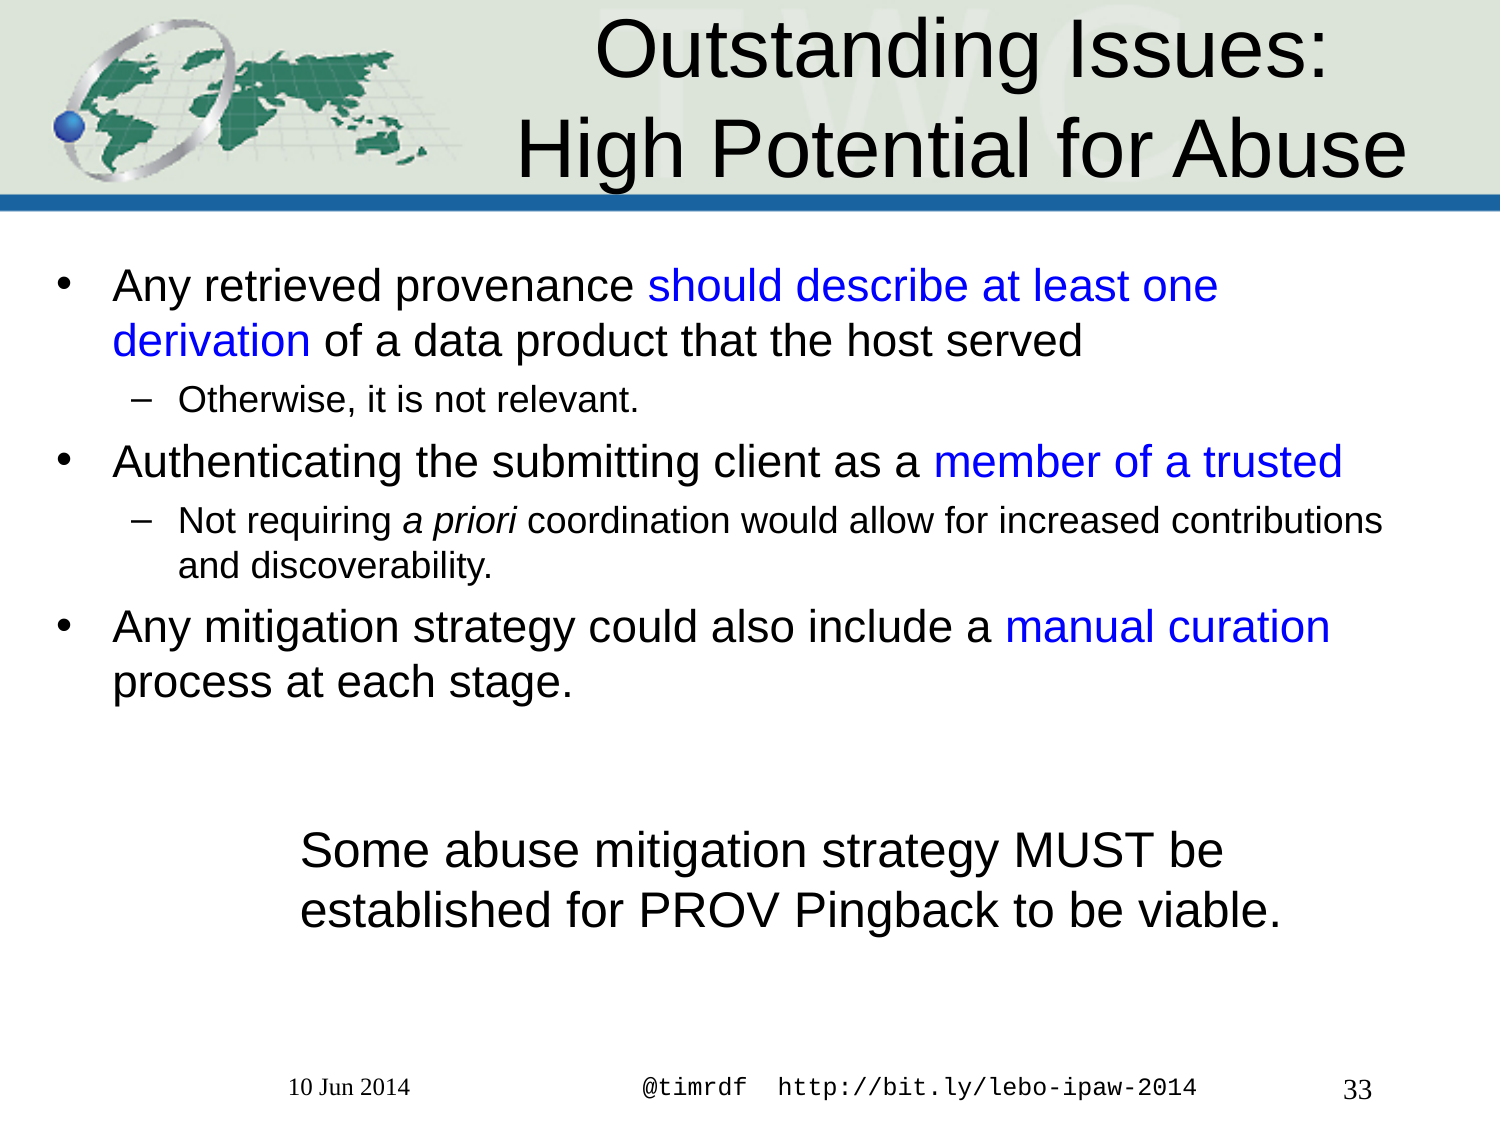

# Outstanding Issues: High Potential for Abuse
Any retrieved provenance should describe at least one derivation of a data product that the host served
Otherwise, it is not relevant.
Authenticating the submitting client as a member of a trusted
Not requiring a priori coordination would allow for increased contributions and discoverability.
Any mitigation strategy could also include a manual curation process at each stage.
Some abuse mitigation strategy MUST be established for PROV Pingback to be viable.
10 Jun 2014
@timrdf http://bit.ly/lebo-ipaw-2014
33